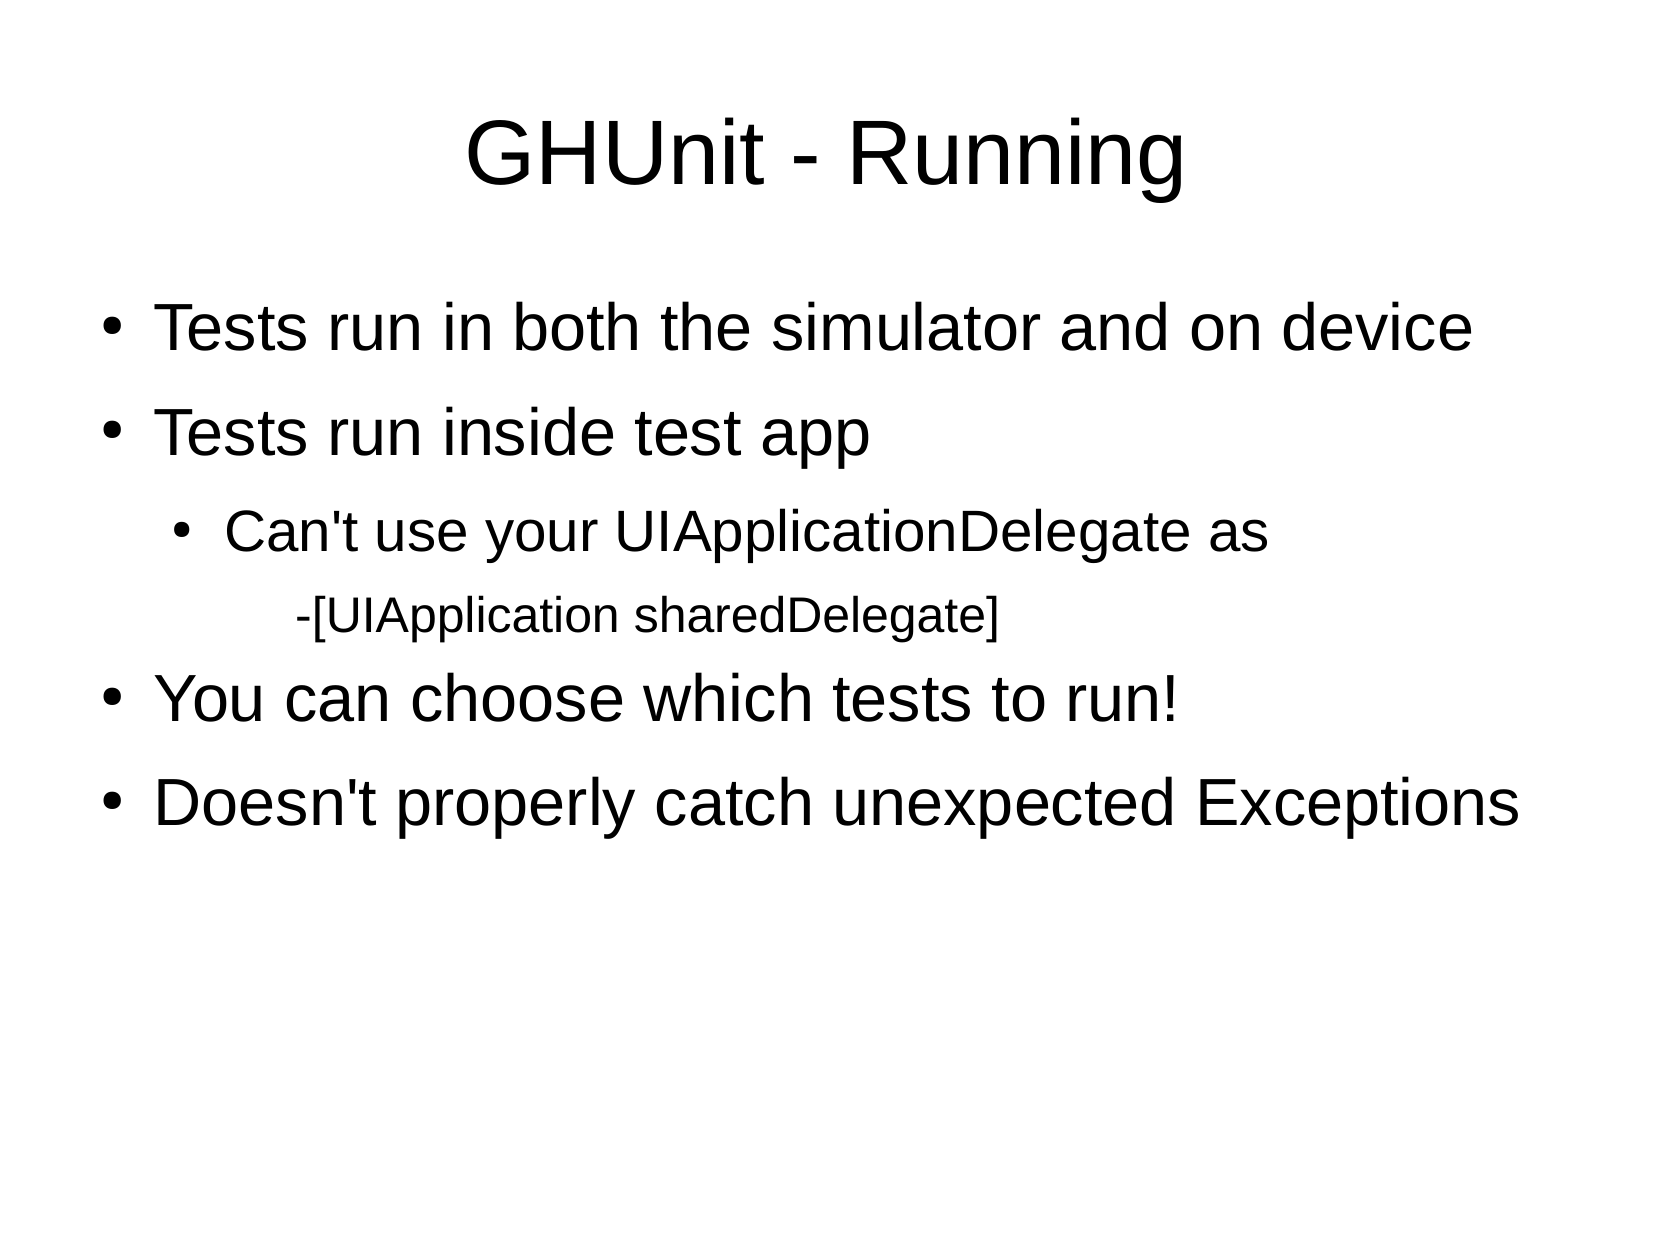

# GHUnit - Running
Tests run in both the simulator and on device
Tests run inside test app
Can't use your UIApplicationDelegate as
-[UIApplication sharedDelegate]
You can choose which tests to run!
Doesn't properly catch unexpected Exceptions